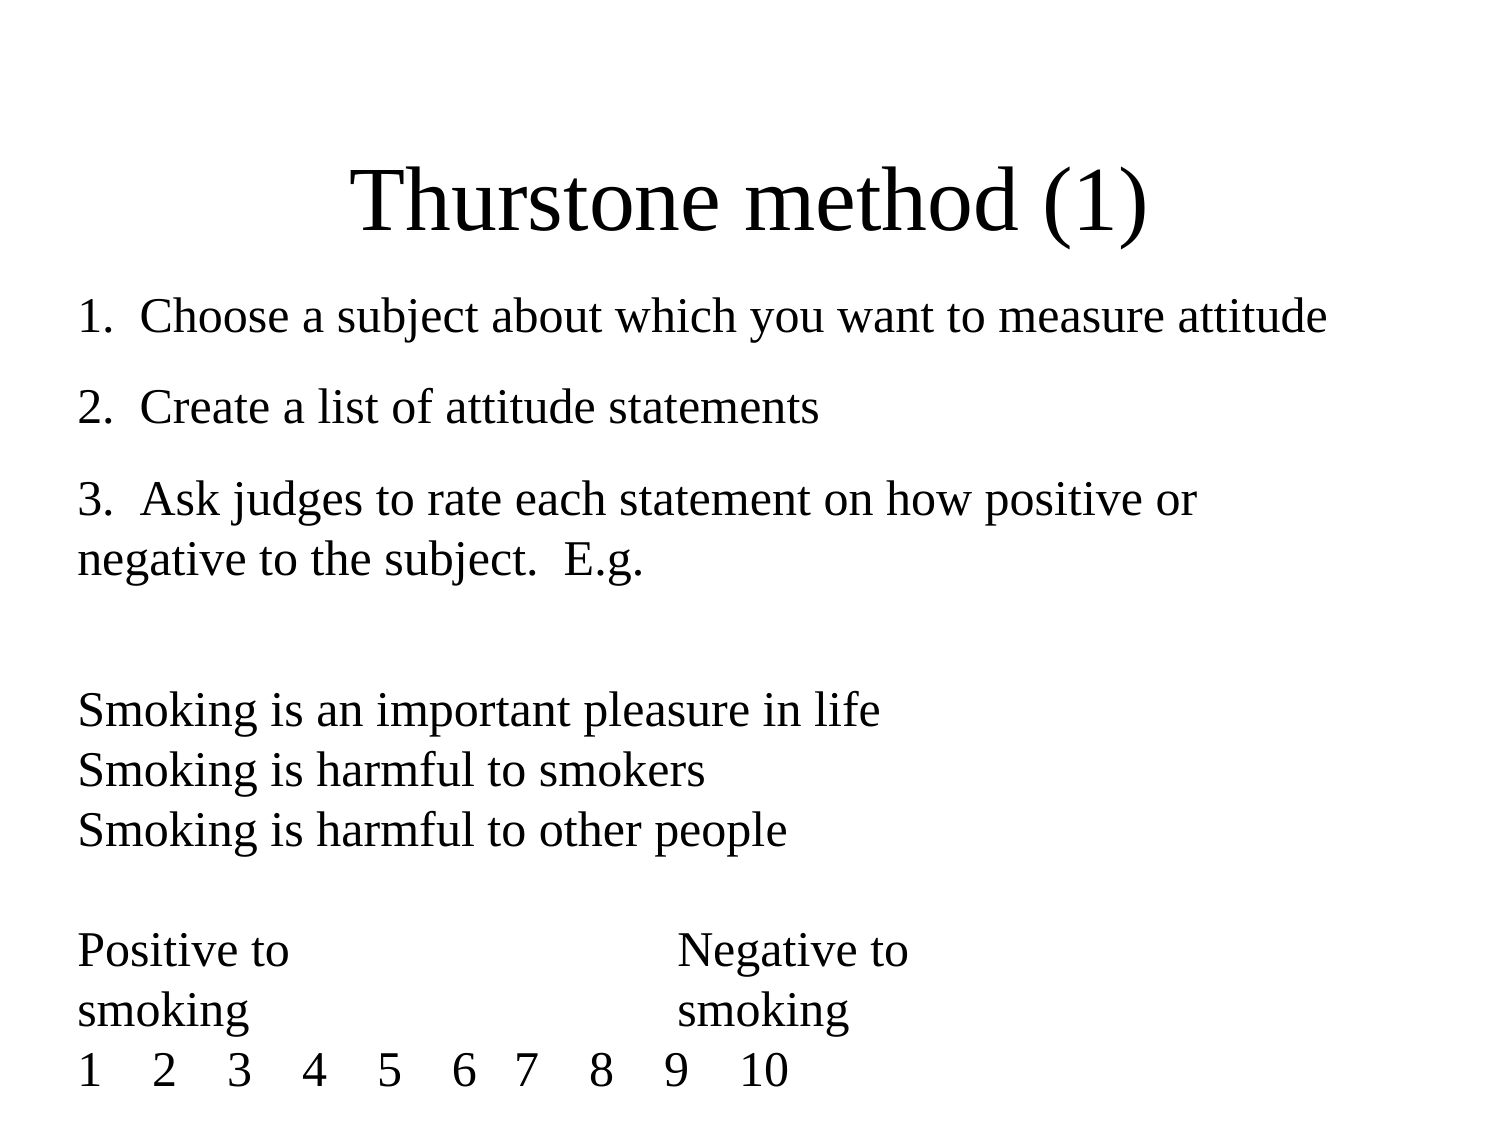

# Thurstone method (1)
1. Choose a subject about which you want to measure attitude
2. Create a list of attitude statements
3. Ask judges to rate each statement on how positive or negative to the subject. E.g.
Smoking is an important pleasure in life
Smoking is harmful to smokers
Smoking is harmful to other people
Positive to			Negative to
smoking			smoking
1 2 3 4 5 6 7 8 9 10